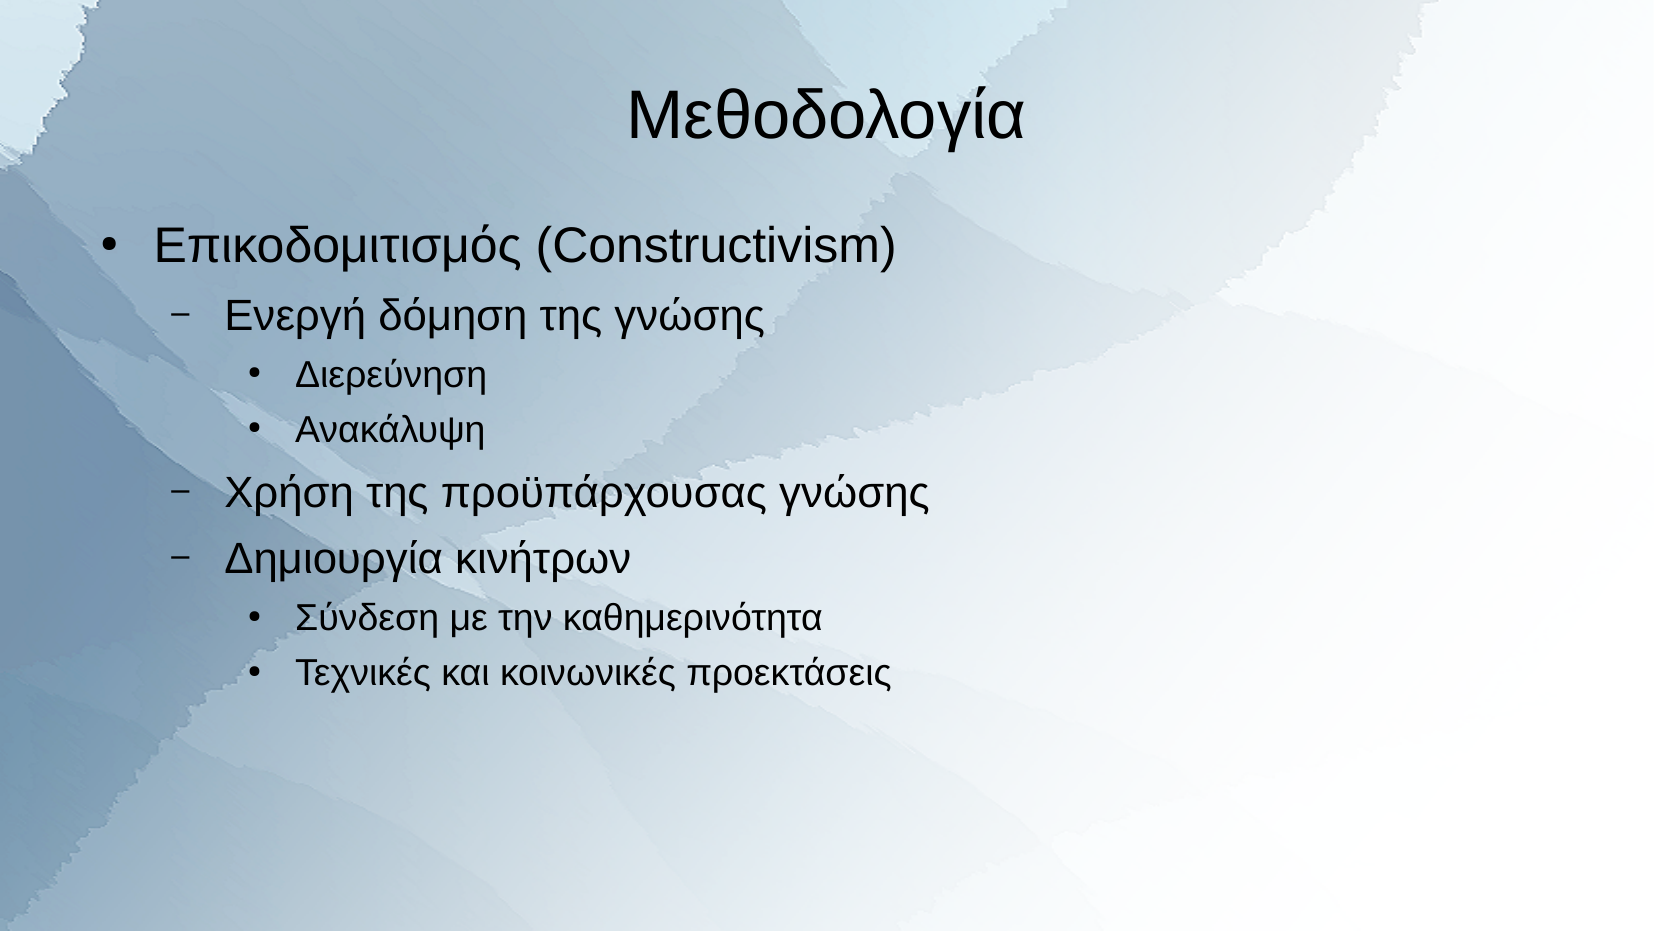

# Μεθοδολογία
Επικοδομιτισμός (Constructivism)
Ενεργή δόμηση της γνώσης
Διερεύνηση
Ανακάλυψη
Χρήση της προϋπάρχουσας γνώσης
Δημιουργία κινήτρων
Σύνδεση με την καθημερινότητα
Τεχνικές και κοινωνικές προεκτάσεις